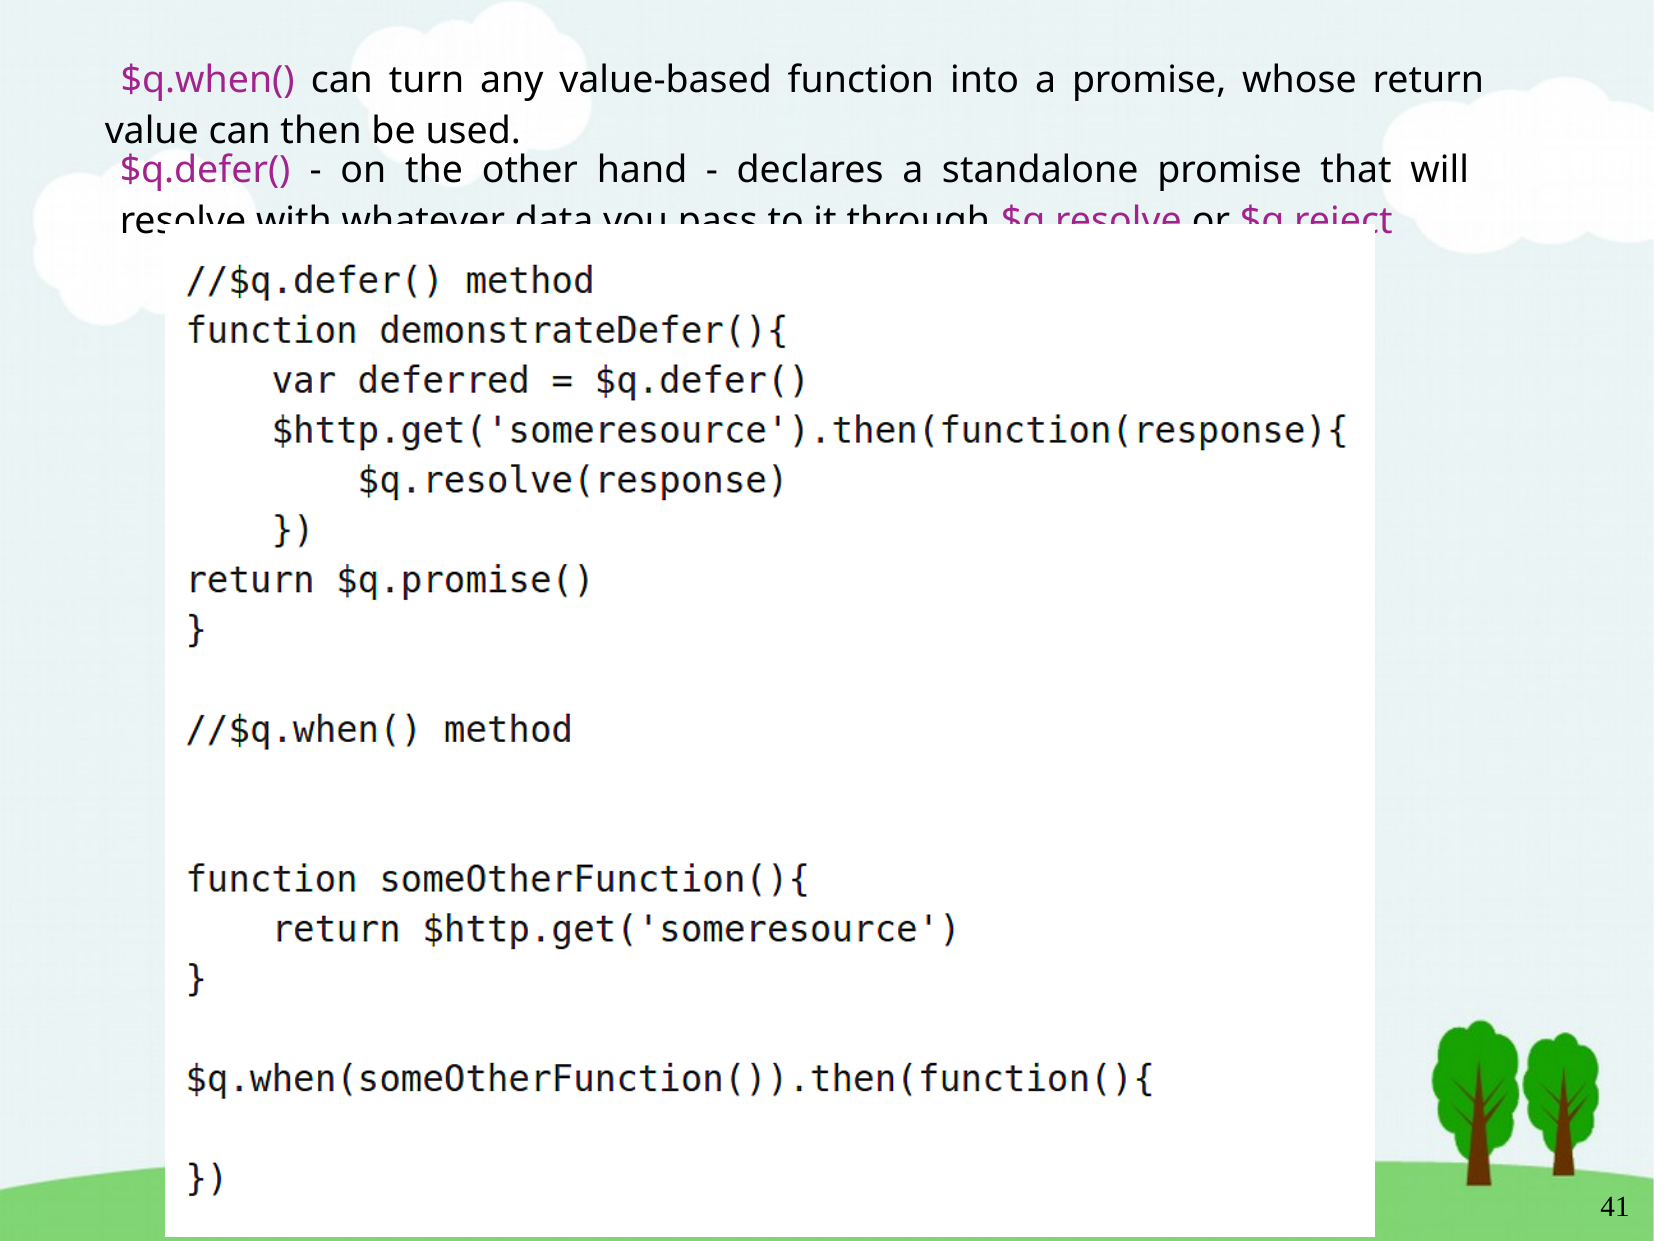

$q.when() can turn any value-based function into a promise, whose return value can then be used.
$q.defer() - on the other hand - declares a standalone promise that will resolve with whatever data you pass to it through $q.resolve or $q.reject
41